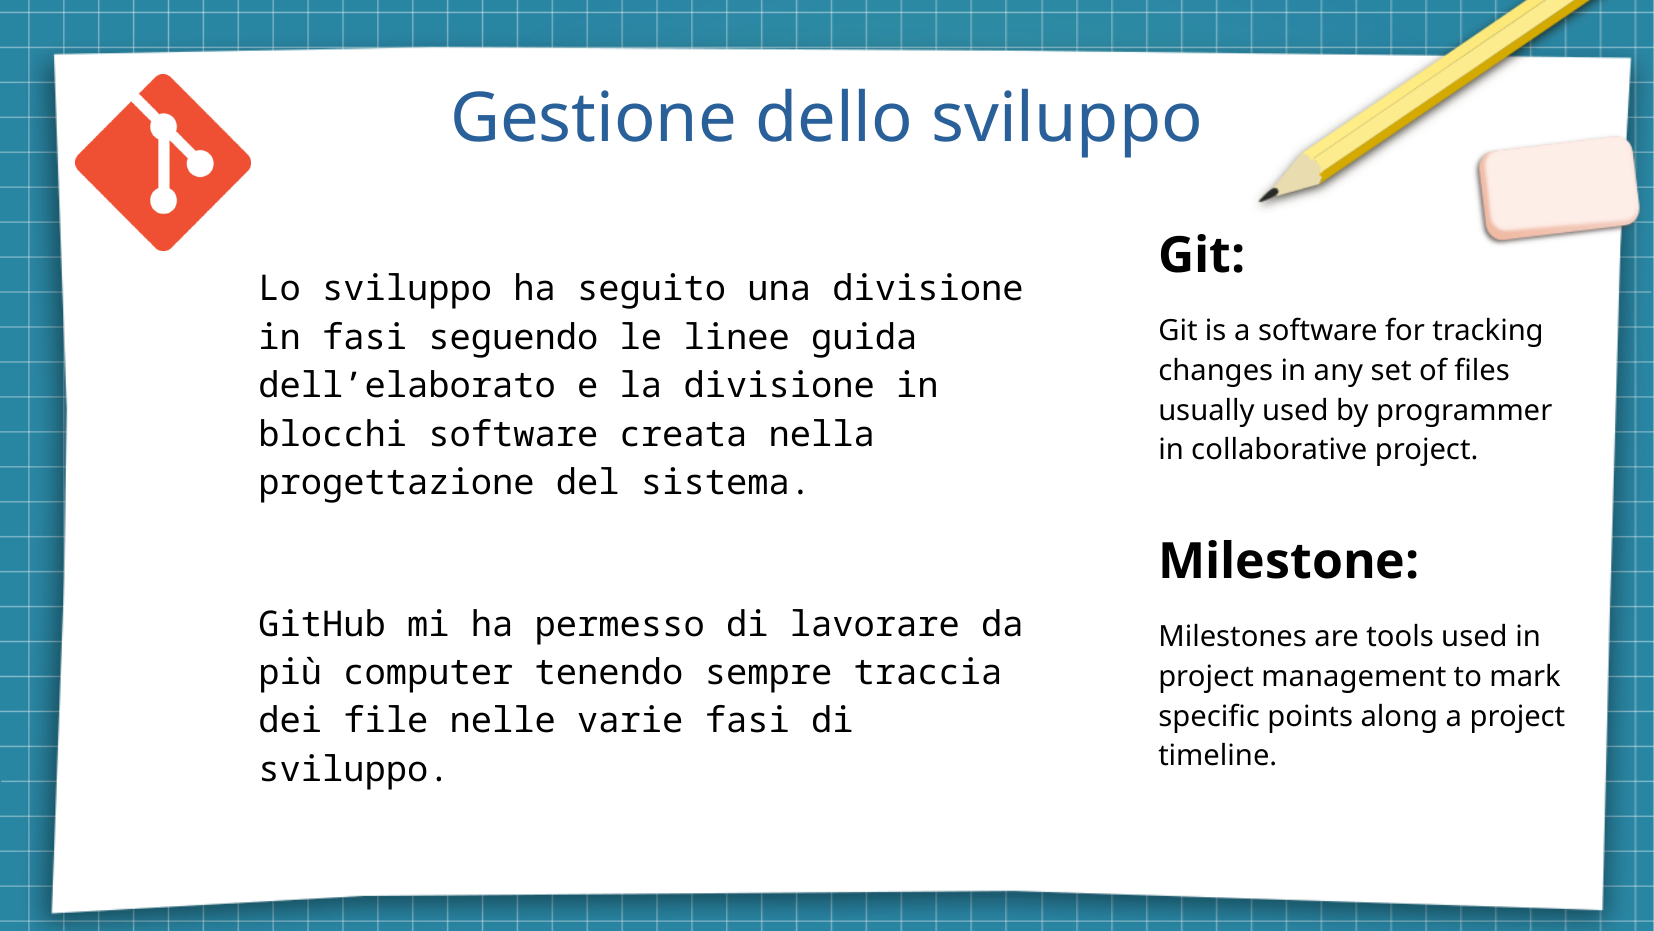

# Gestione dello sviluppo
Lo sviluppo ha seguito una divisione in fasi seguendo le linee guida dell’elaborato e la divisione in blocchi software creata nella progettazione del sistema.
GitHub mi ha permesso di lavorare da più computer tenendo sempre traccia dei file nelle varie fasi di sviluppo.
Git:
Git is a software for tracking changes in any set of files usually used by programmer in collaborative project.
Milestone:
Milestones are tools used in project management to mark specific points along a project timeline.